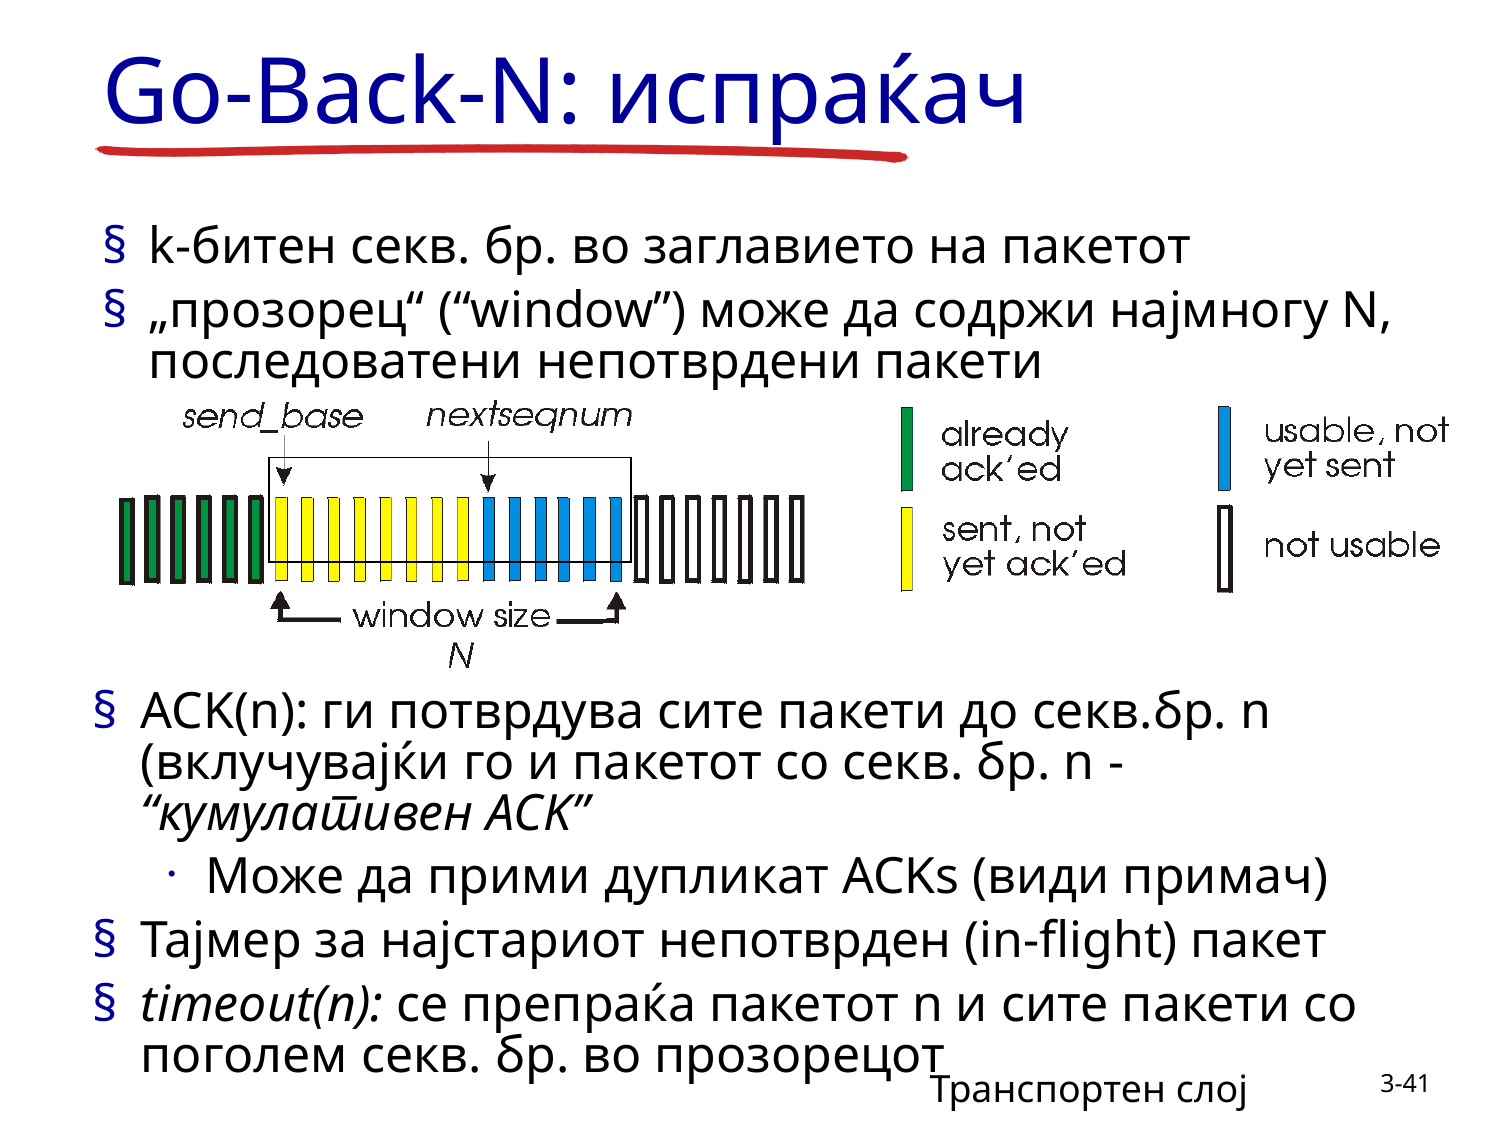

# Go-Back-N: испраќач
k-битен секв. бр. во заглавието на пакетот
„прозорец“ (“window”) може да содржи најмногу N, последоватени непотврдени пакети
ACK(n): ги потврдува сите пакети до секв.бр. n (вклучувајќи го и пакетот со секв. бр. n - “кумулативен ACK”
Може да прими дупликат ACKs (види примач)
Тајмер за најстариот непотврден (in-flight) пакет
timeout(n): се препраќа пакетот n и сите пакети со поголем секв. бр. во прозорецот
Транспортен слој